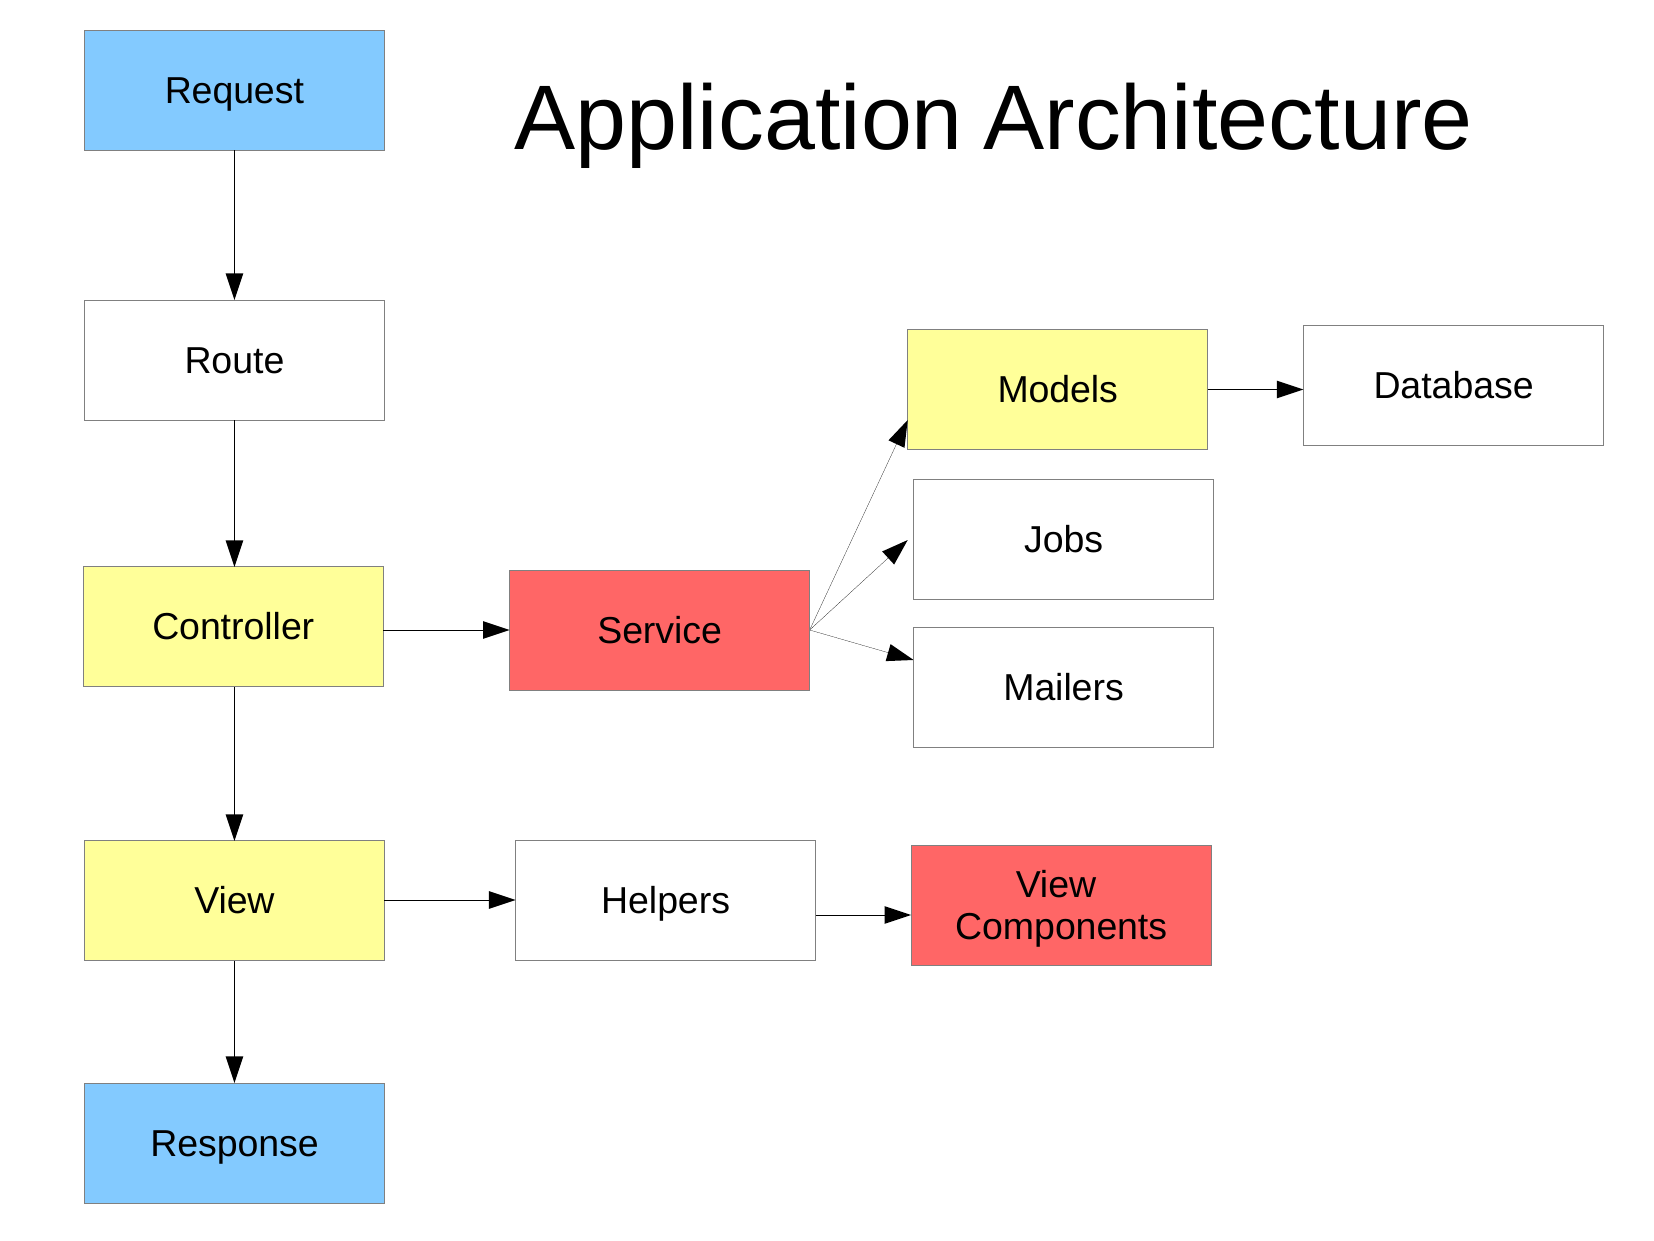

# Application Architecture
Request
Route
Database
Models
Jobs
Controller
Service
Mailers
Helpers
View
View
Components
Response